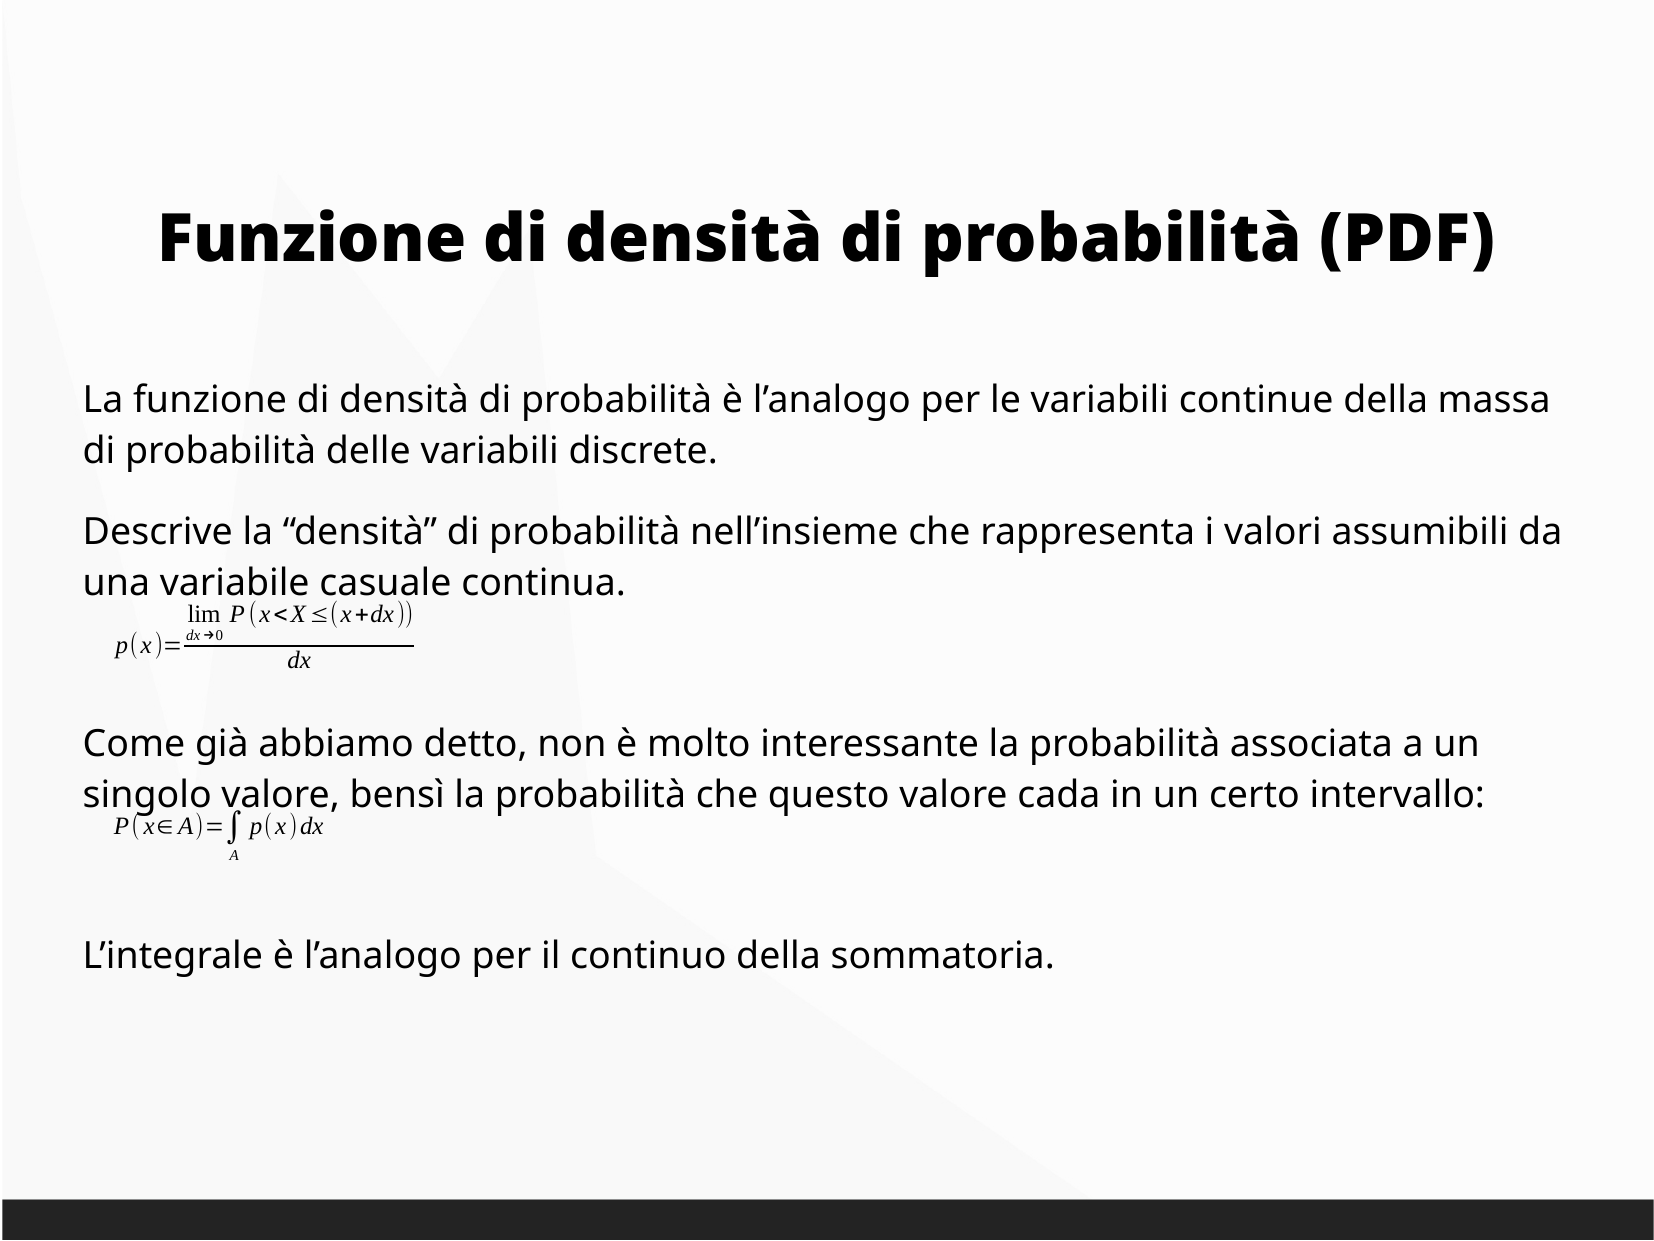

# Funzione di densità di probabilità (PDF)
La funzione di densità di probabilità è l’analogo per le variabili continue della massa di probabilità delle variabili discrete.
Descrive la “densità” di probabilità nell’insieme che rappresenta i valori assumibili da una variabile casuale continua.
Come già abbiamo detto, non è molto interessante la probabilità associata a un singolo valore, bensì la probabilità che questo valore cada in un certo intervallo:
L’integrale è l’analogo per il continuo della sommatoria.